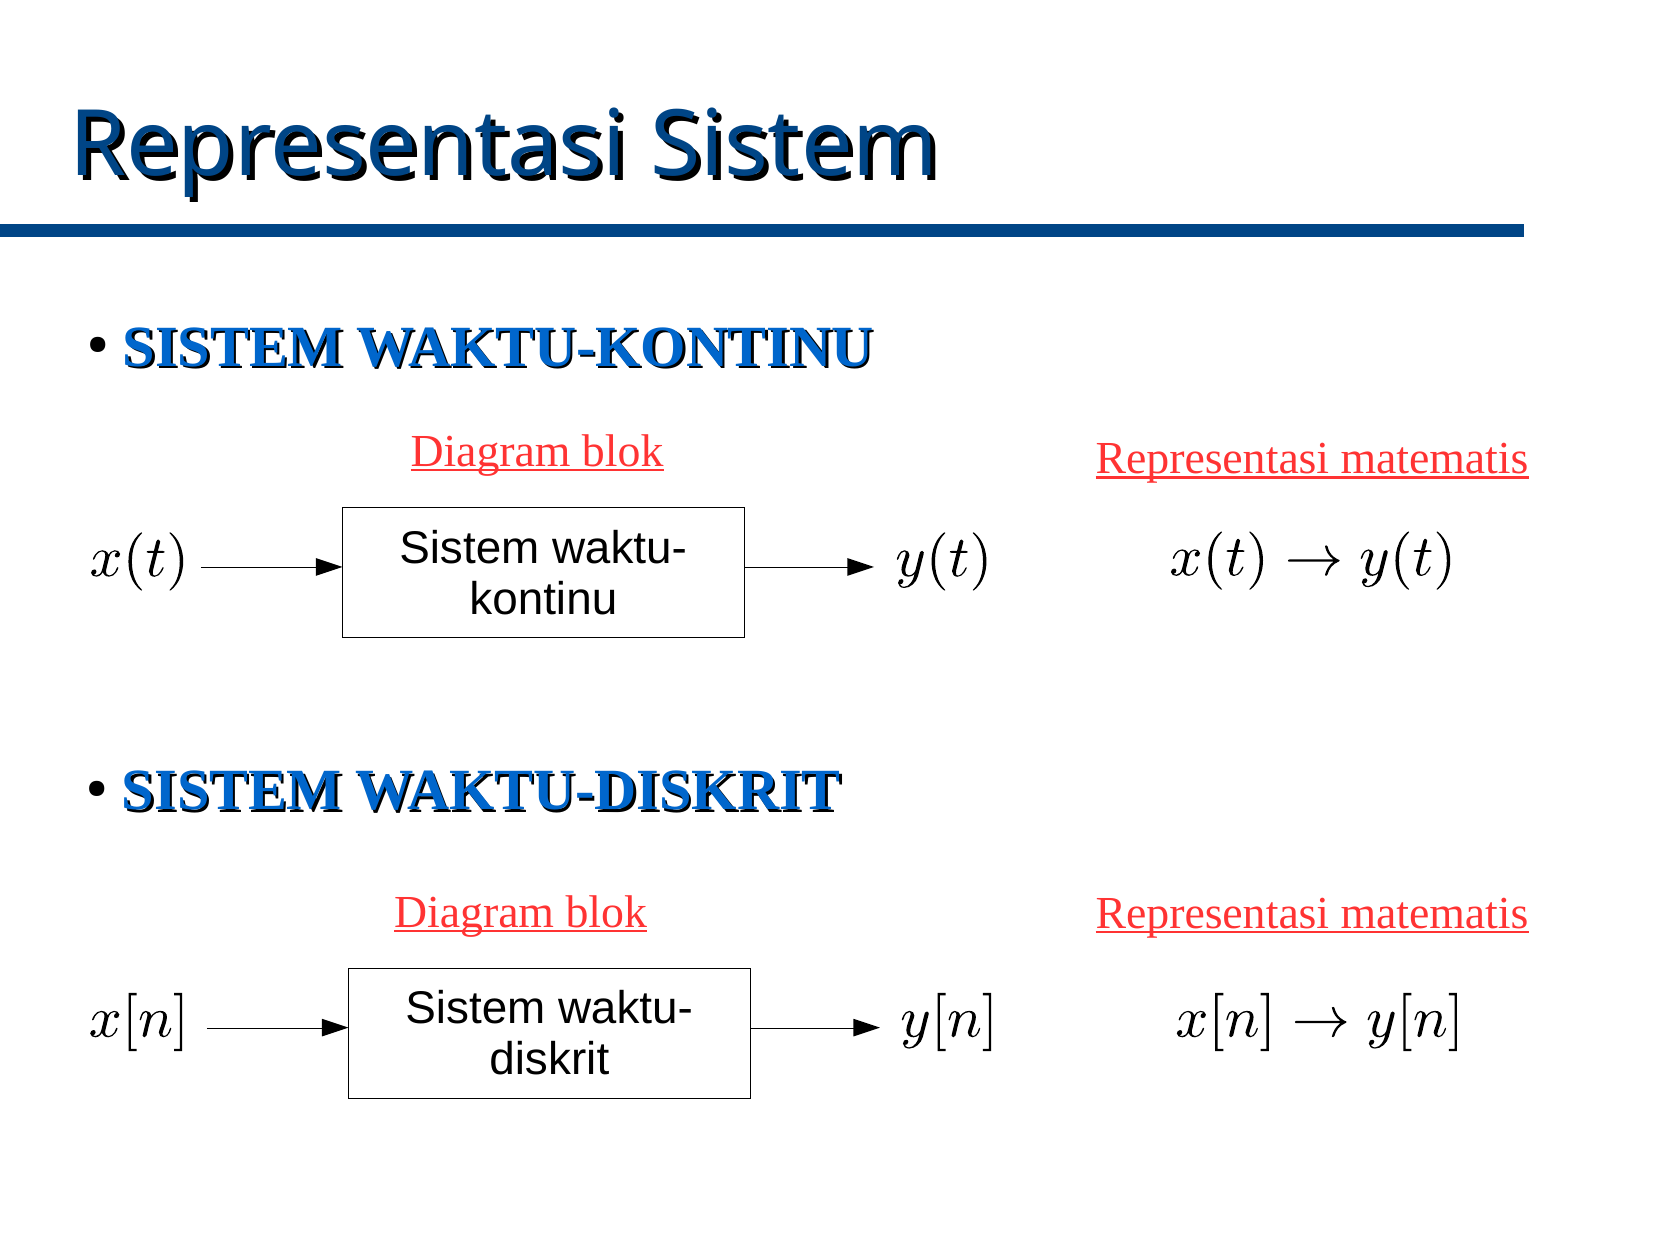

Representasi Sistem
SISTEM WAKTU-KONTINU
Diagram blok
Representasi matematis
Sistem waktu-kontinu
SISTEM WAKTU-DISKRIT
Diagram blok
Representasi matematis
Sistem waktu-diskrit